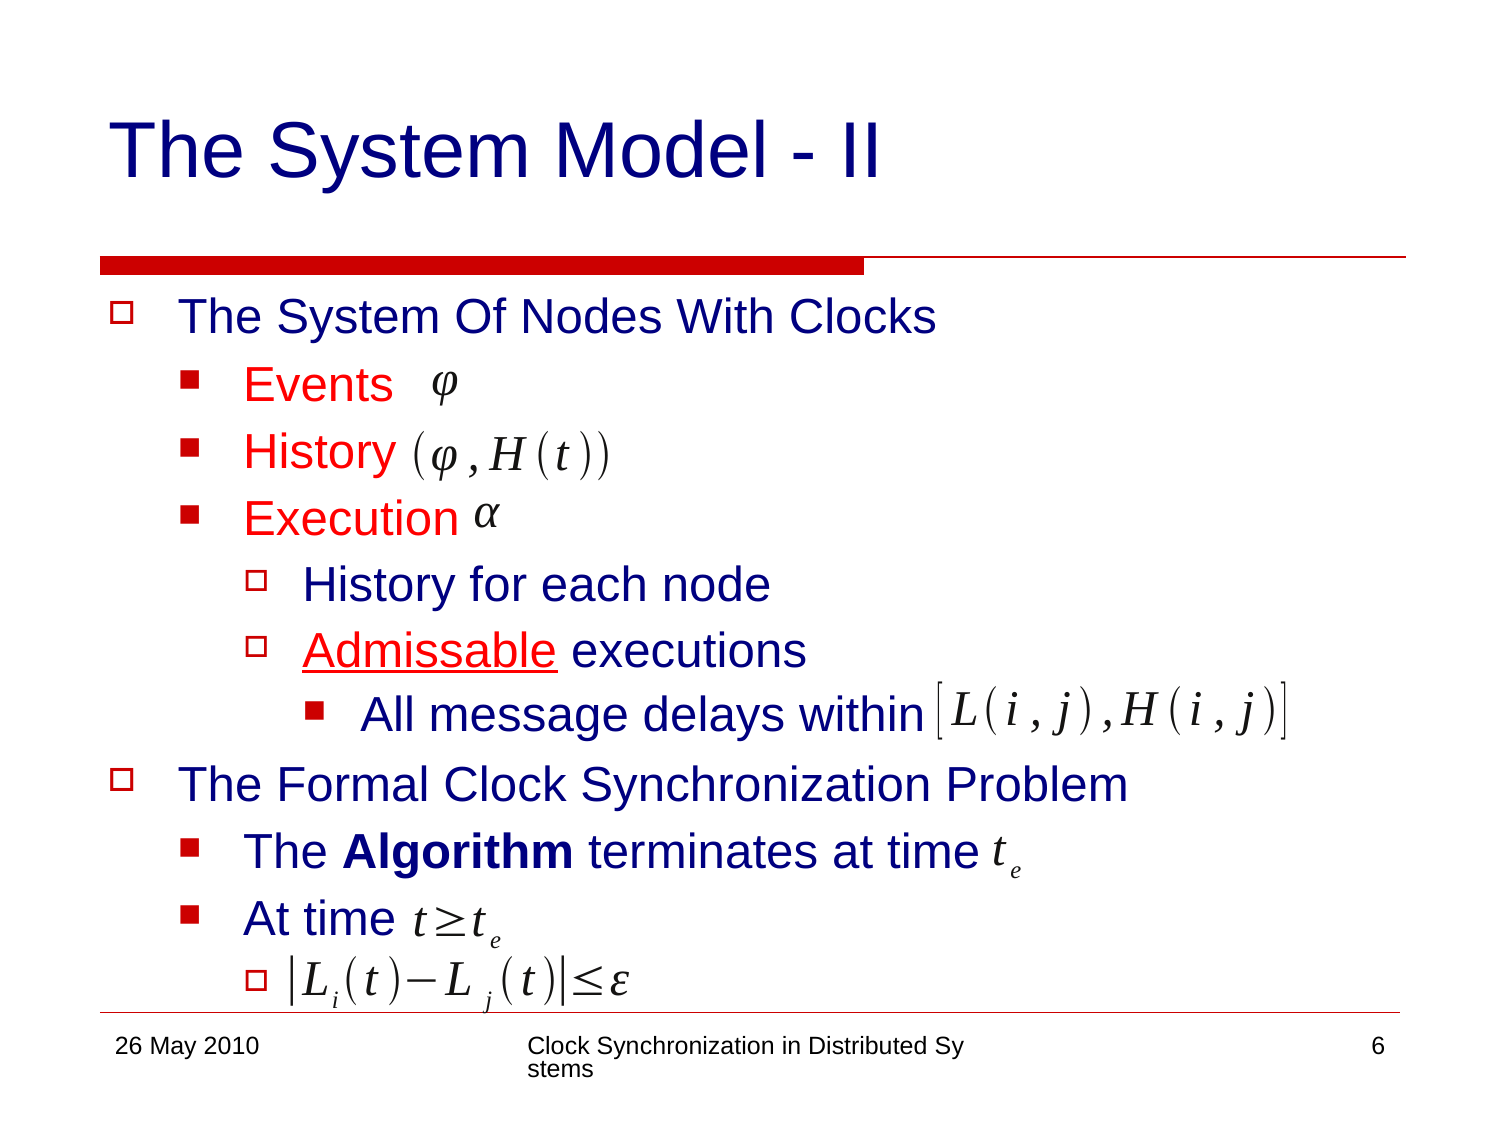

# The System Model - II
The System Of Nodes With Clocks
Events
History
Execution
History for each node
Admissable executions
All message delays within
The Formal Clock Synchronization Problem
The Algorithm terminates at time
At time
26 May 2010
Clock Synchronization in Distributed Systems
6